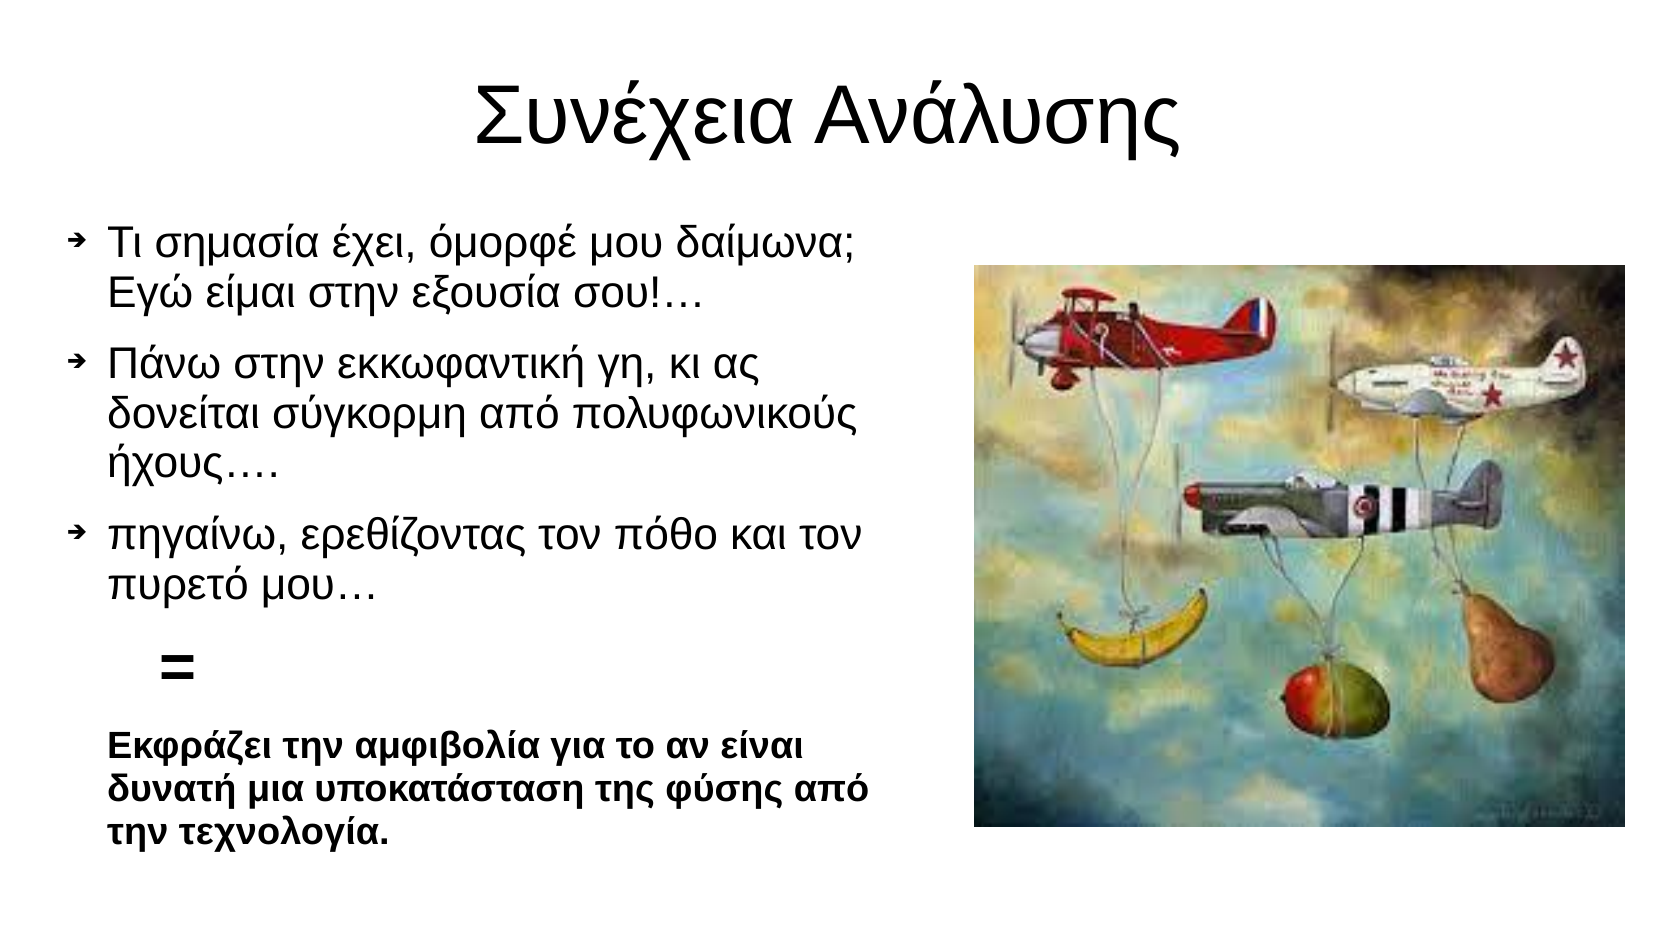

# Συνέχεια Ανάλυσης
Τι σημασία έχει, όμορφέ μου δαίμωνα; Εγώ είμαι στην εξουσία σου!…
Πάνω στην εκκωφαντική γη, κι ας δονείται σύγκορμη από πολυφωνικούς ήχους….
πηγαίνω, ερεθίζοντας τον πόθο και τον πυρετό μου…
 =
Εκφράζει την αμφιβολία για το αν είναι δυνατή μια υποκατάσταση της φύσης από την τεχνολογία.